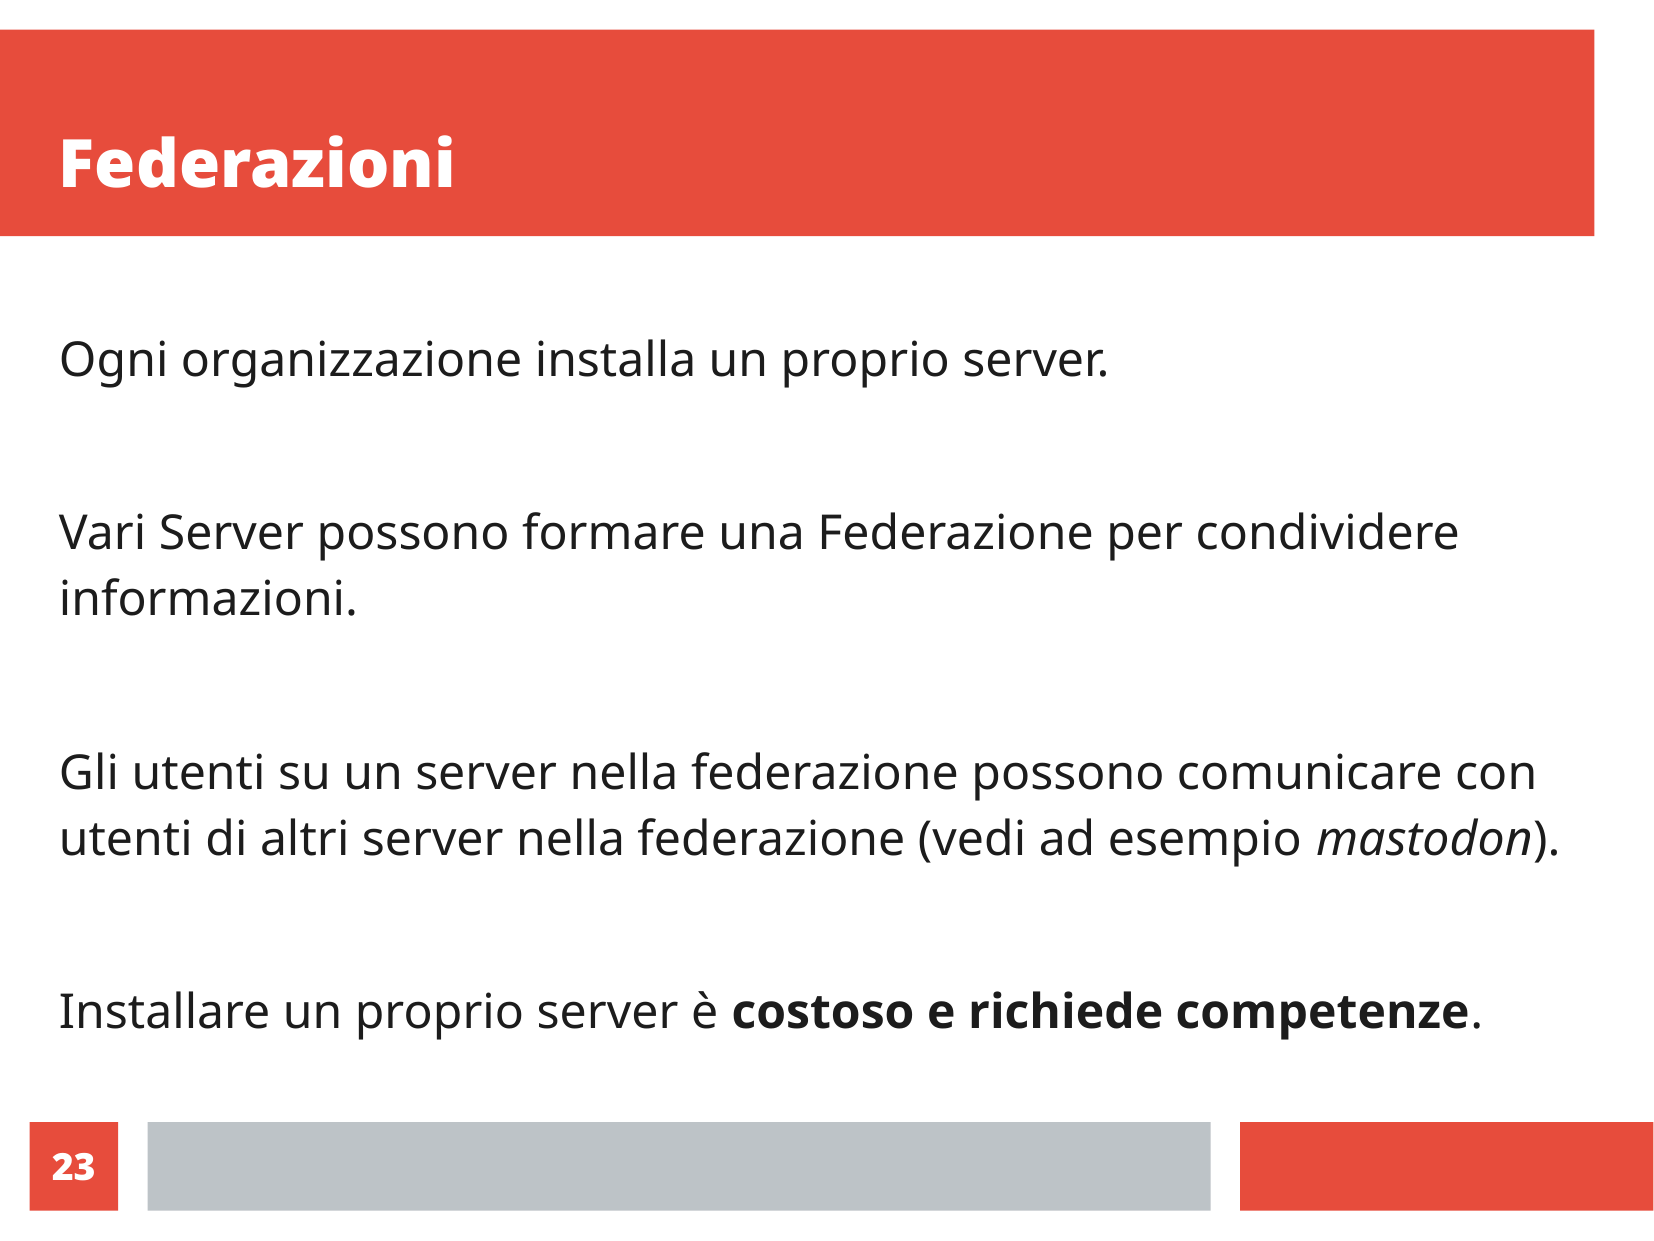

# Federazioni
Ogni organizzazione installa un proprio server.
Vari Server possono formare una Federazione per condividere informazioni.
Gli utenti su un server nella federazione possono comunicare con utenti di altri server nella federazione (vedi ad esempio mastodon).
Installare un proprio server è costoso e richiede competenze.
23